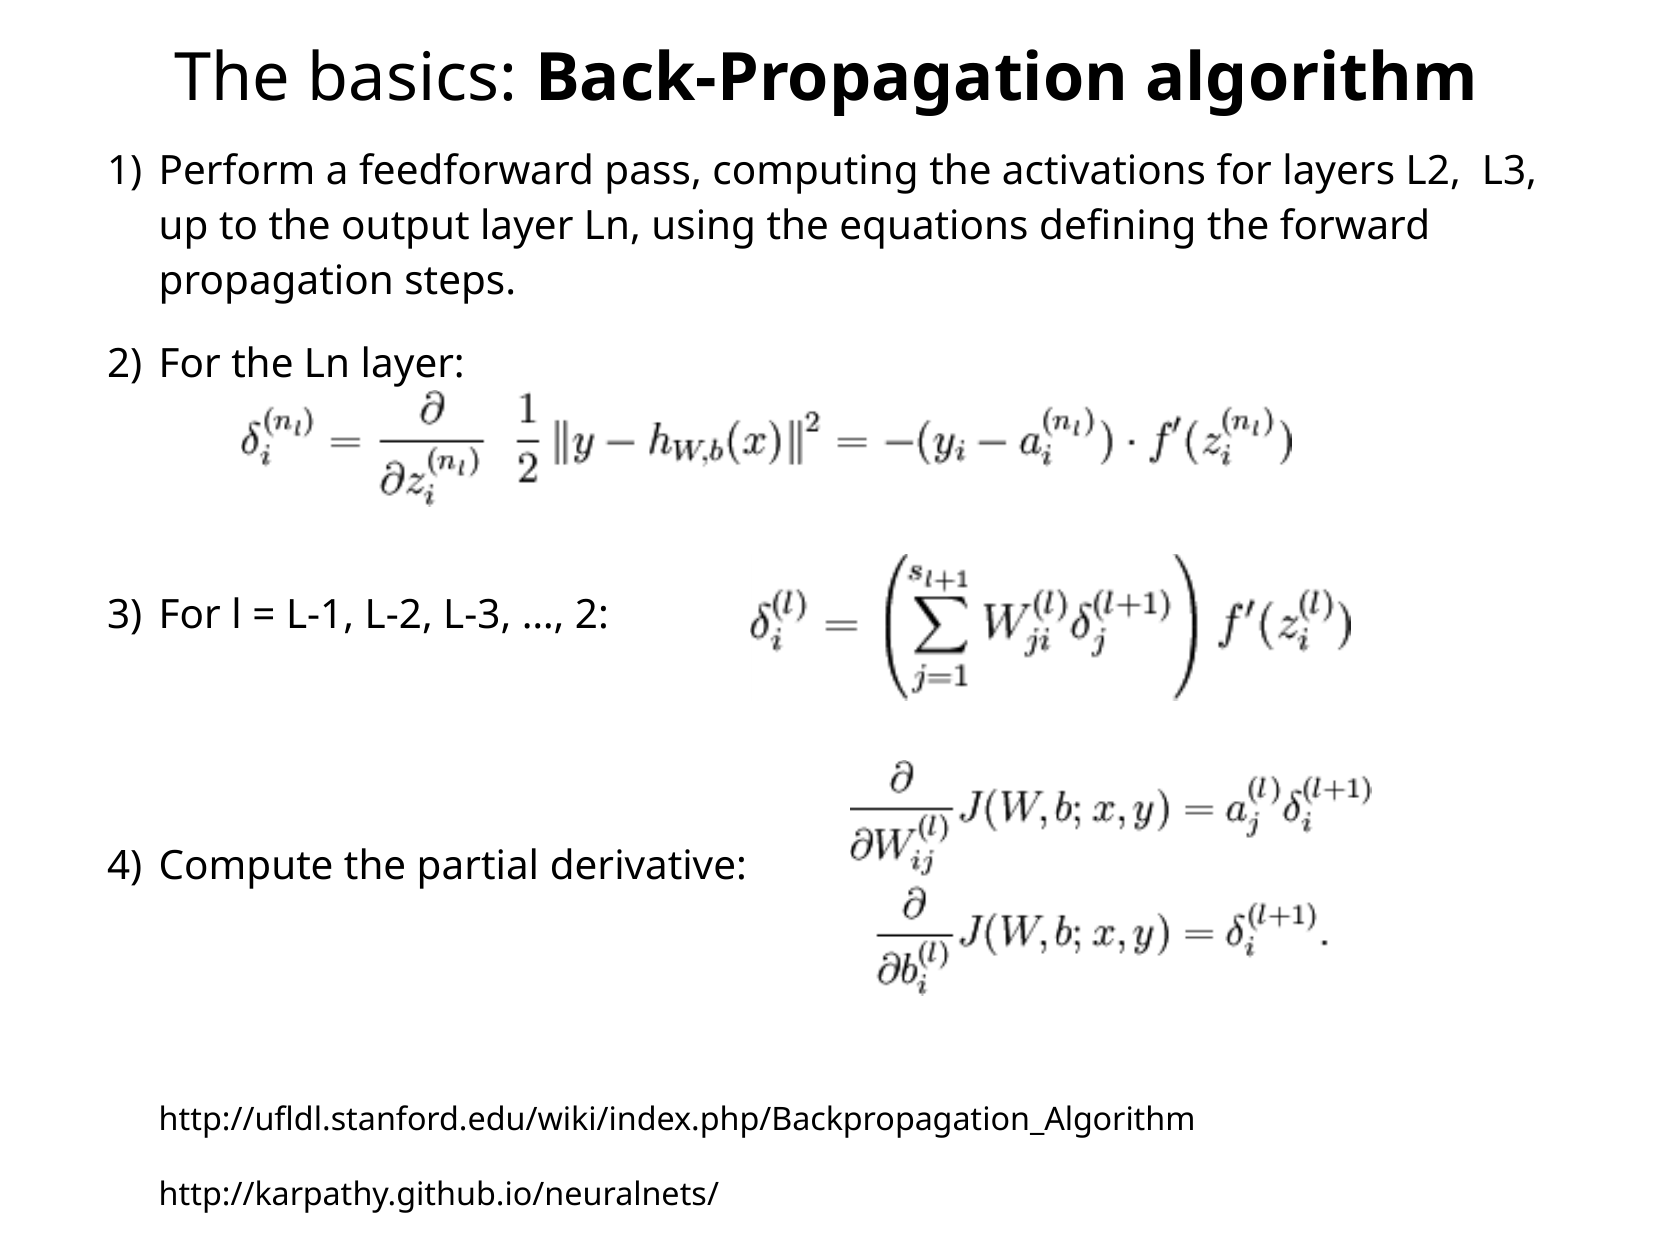

# The basics: Back-Propagation algorithm
Perform a feedforward pass, computing the activations for layers L2, L3, up to the output layer Ln, using the equations defining the forward propagation steps.
For the Ln layer:
For l = L-1, L-2, L-3, …, 2:
Compute the partial derivative:
http://ufldl.stanford.edu/wiki/index.php/Backpropagation_Algorithm
http://karpathy.github.io/neuralnets/